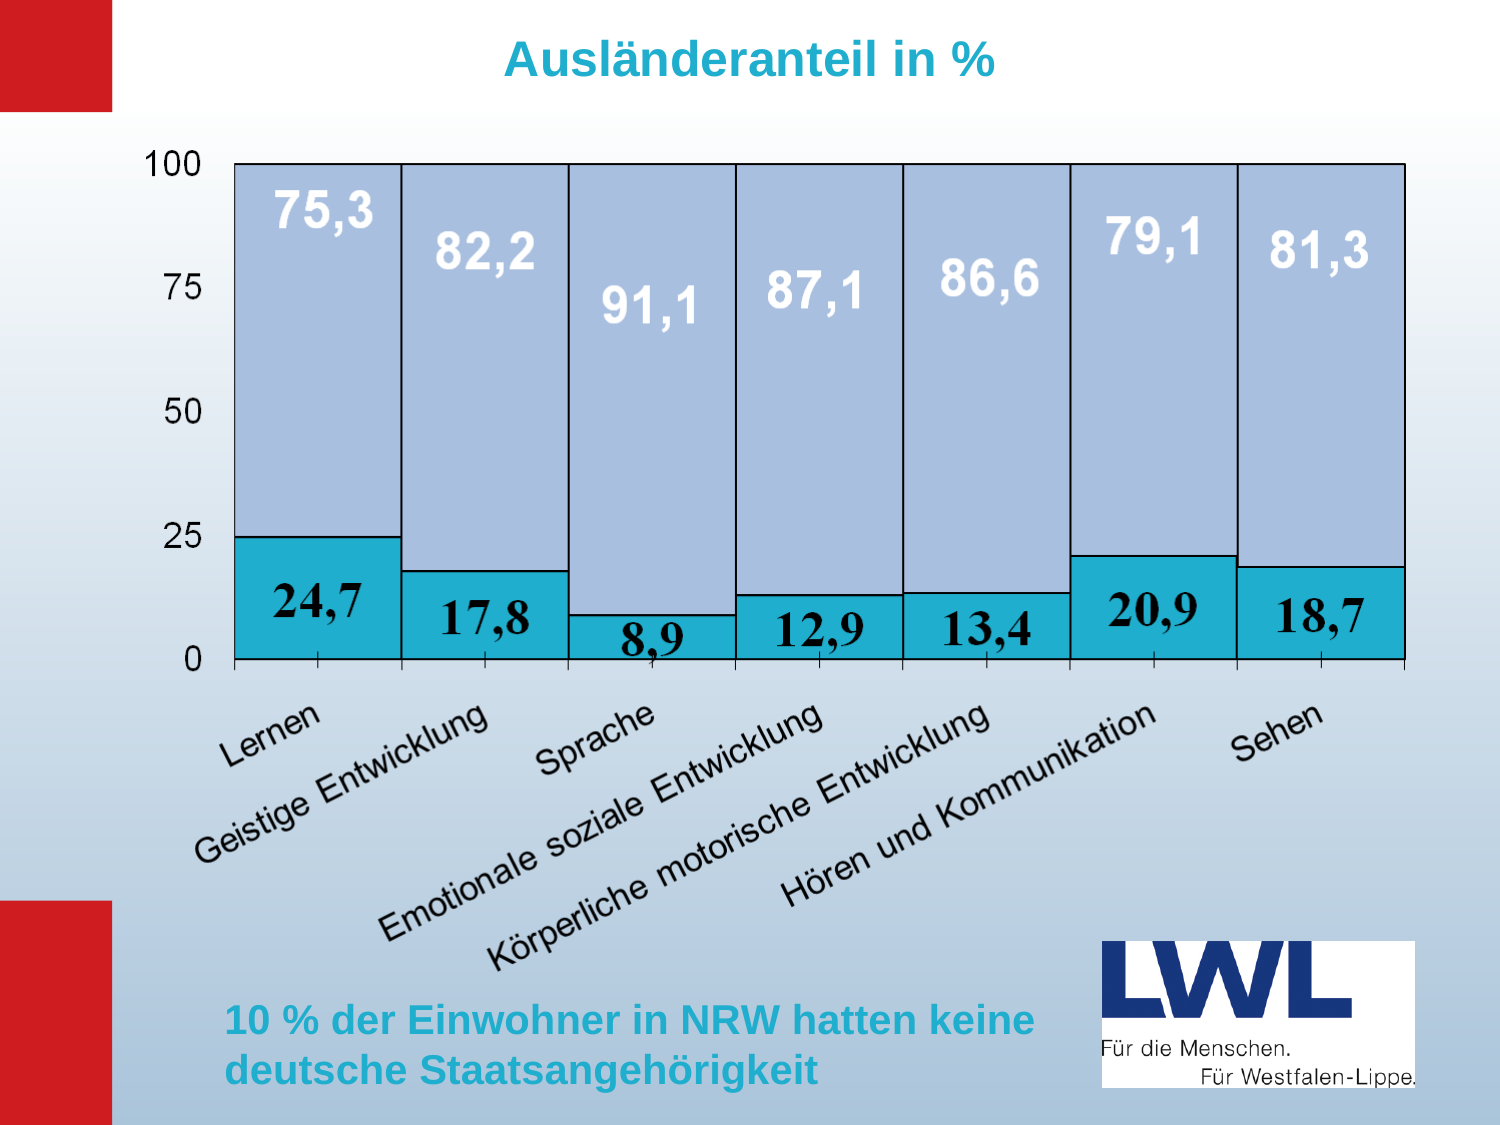

# Ausländeranteil in %
10 % der Einwohner in NRW hatten keine deutsche Staatsangehörigkeit